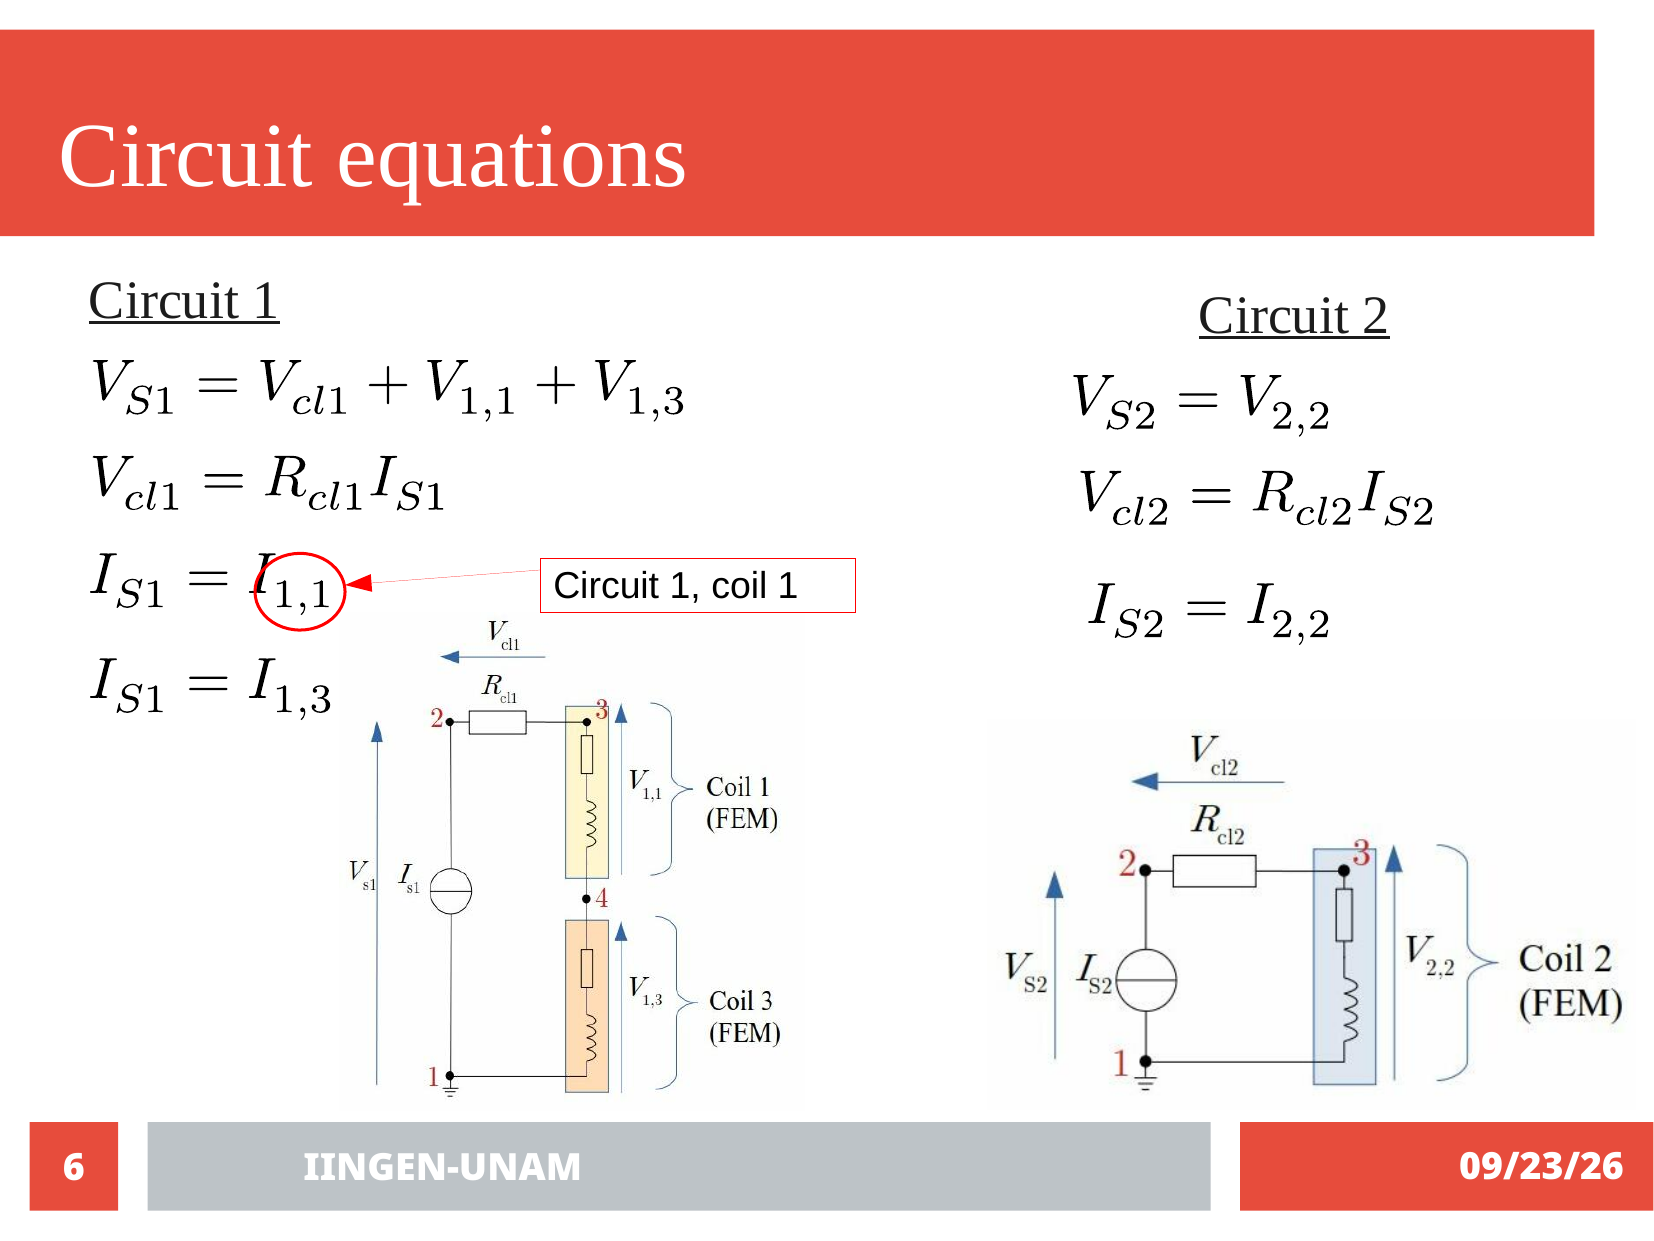

# Circuit equations
Circuit 1
Circuit 2
Circuit 1, coil 1
6
IINGEN-UNAM